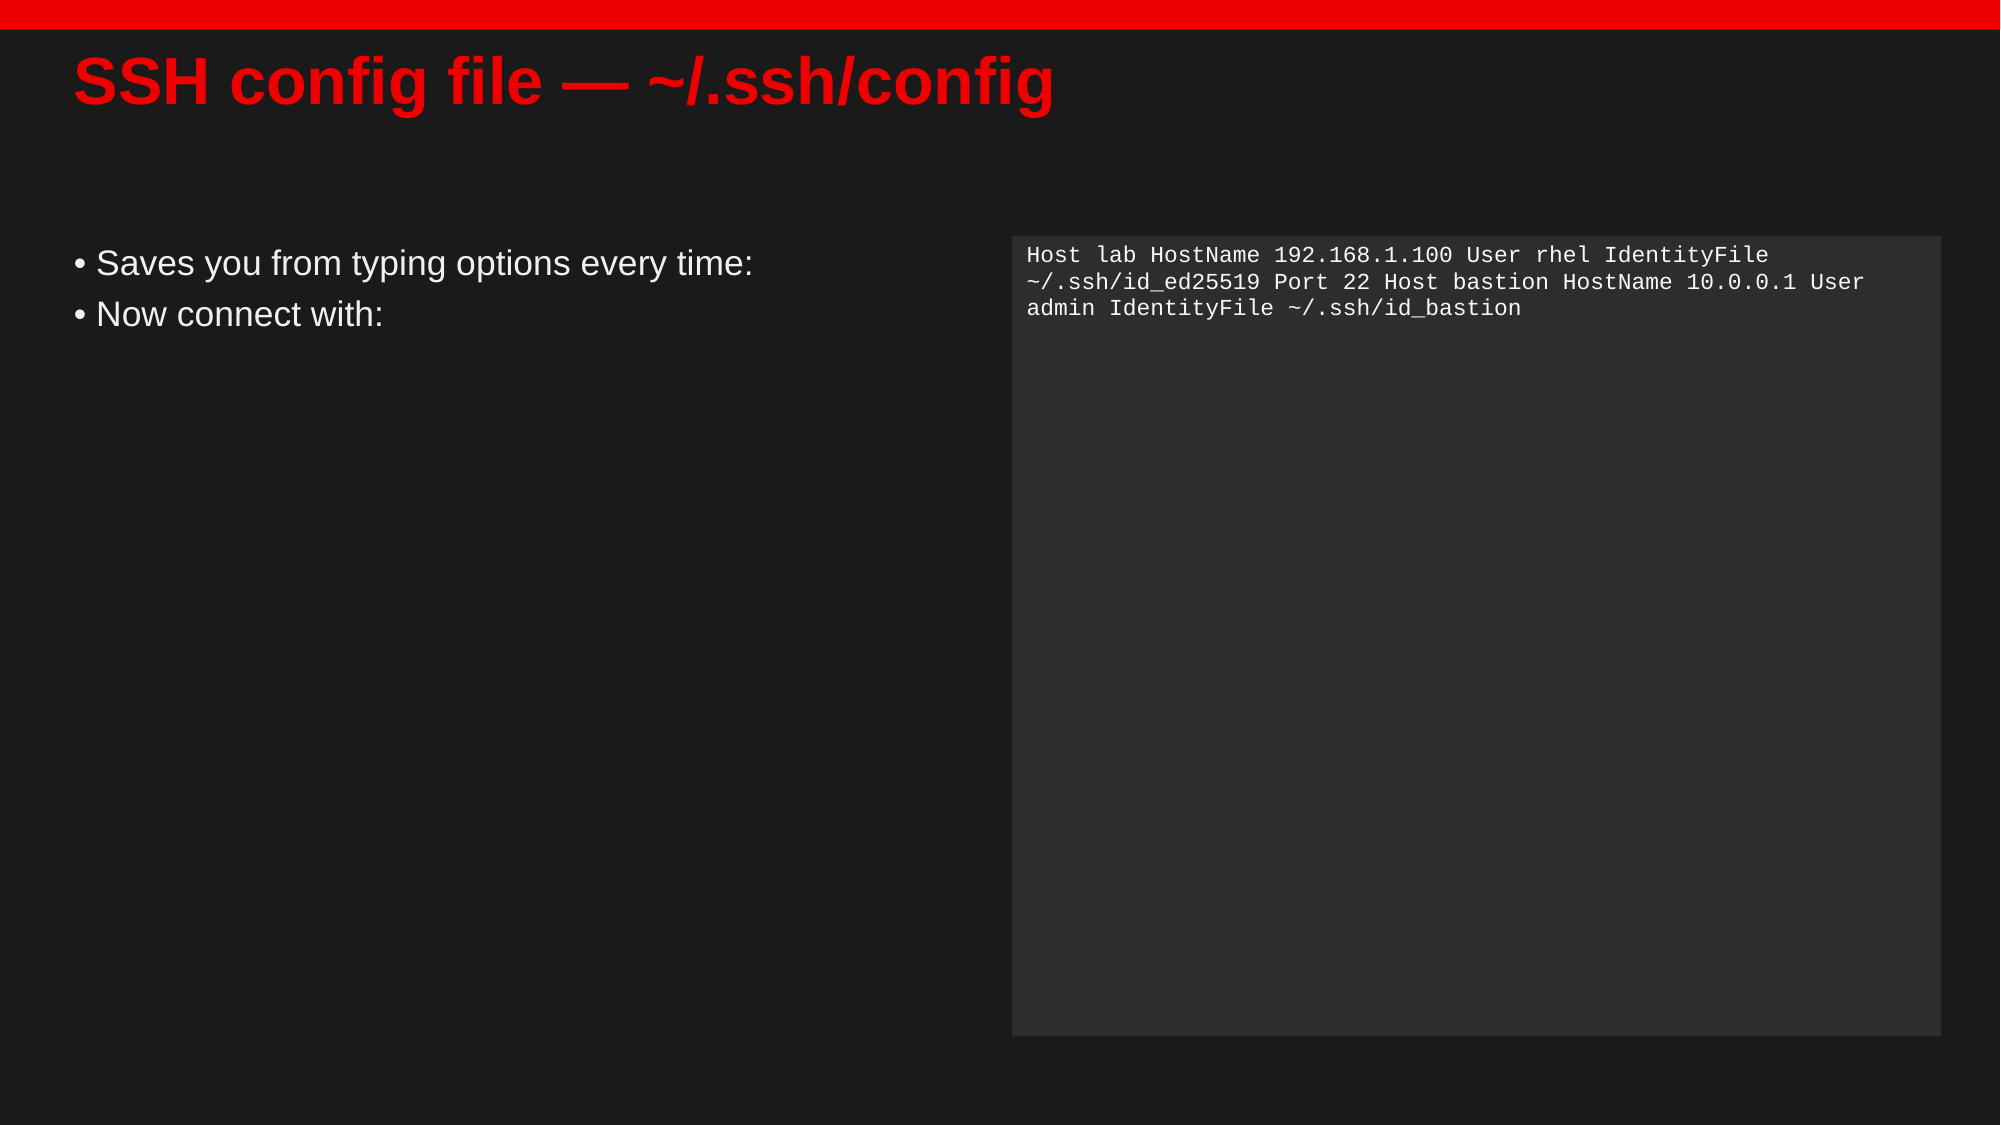

SSH config file — ~/.ssh/config
• Saves you from typing options every time:
• Now connect with:
Host lab HostName 192.168.1.100 User rhel IdentityFile ~/.ssh/id_ed25519 Port 22 Host bastion HostName 10.0.0.1 User admin IdentityFile ~/.ssh/id_bastion